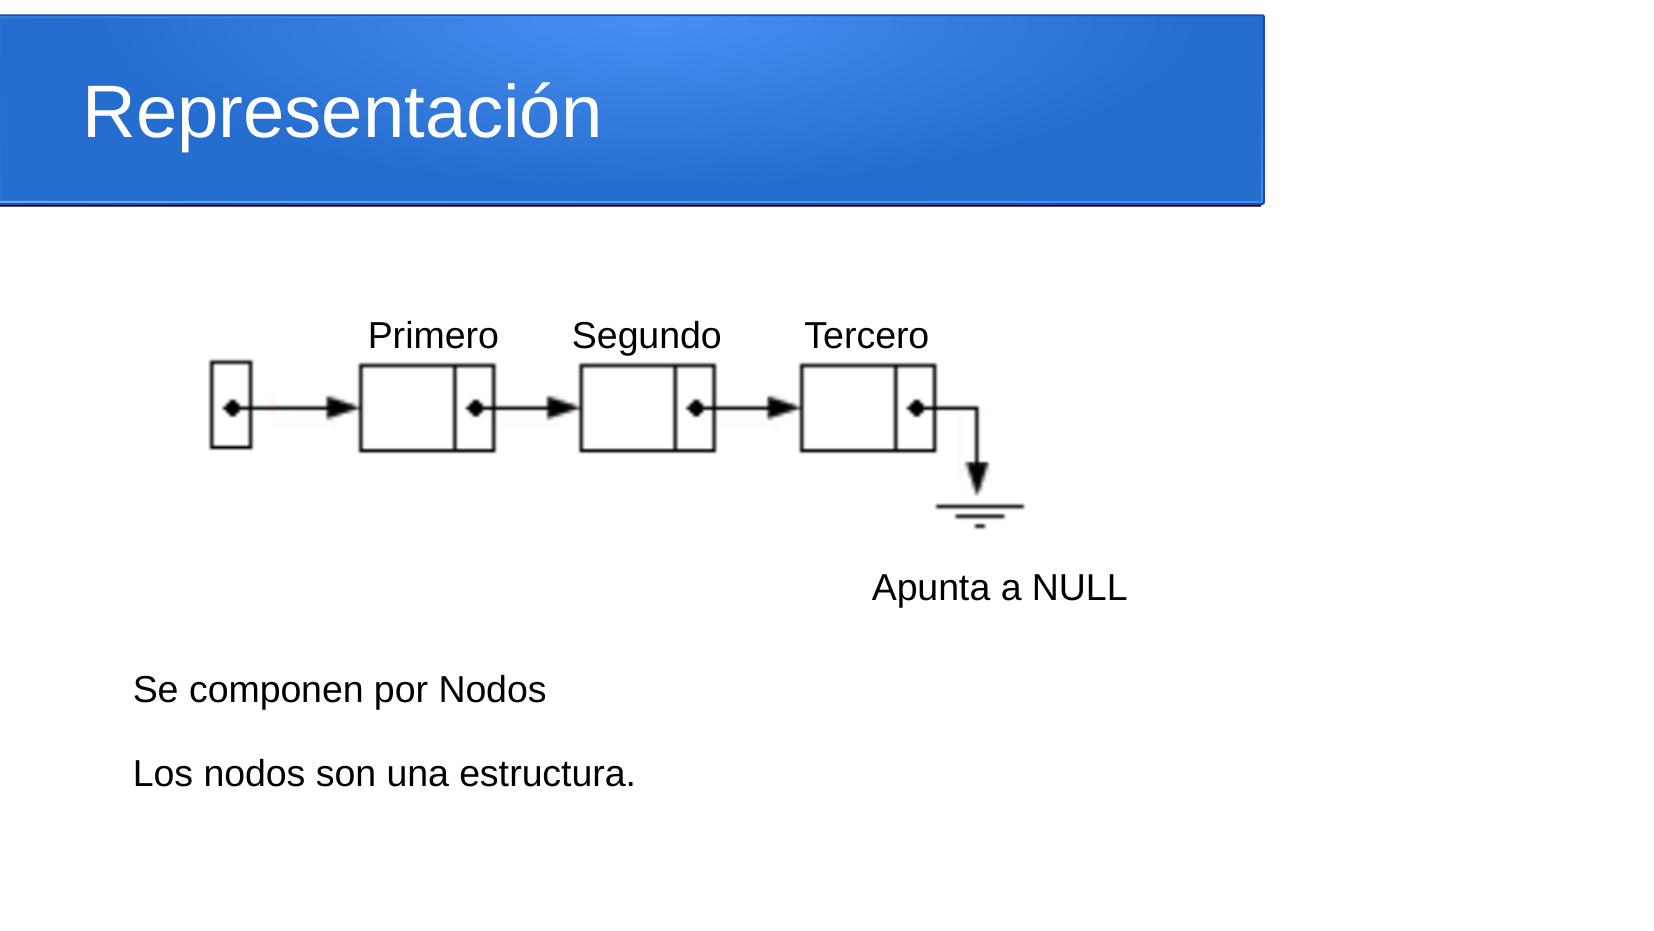

# Representación
Primero Segundo Tercero
 Apunta a NULL
Se componen por Nodos
Los nodos son una estructura.